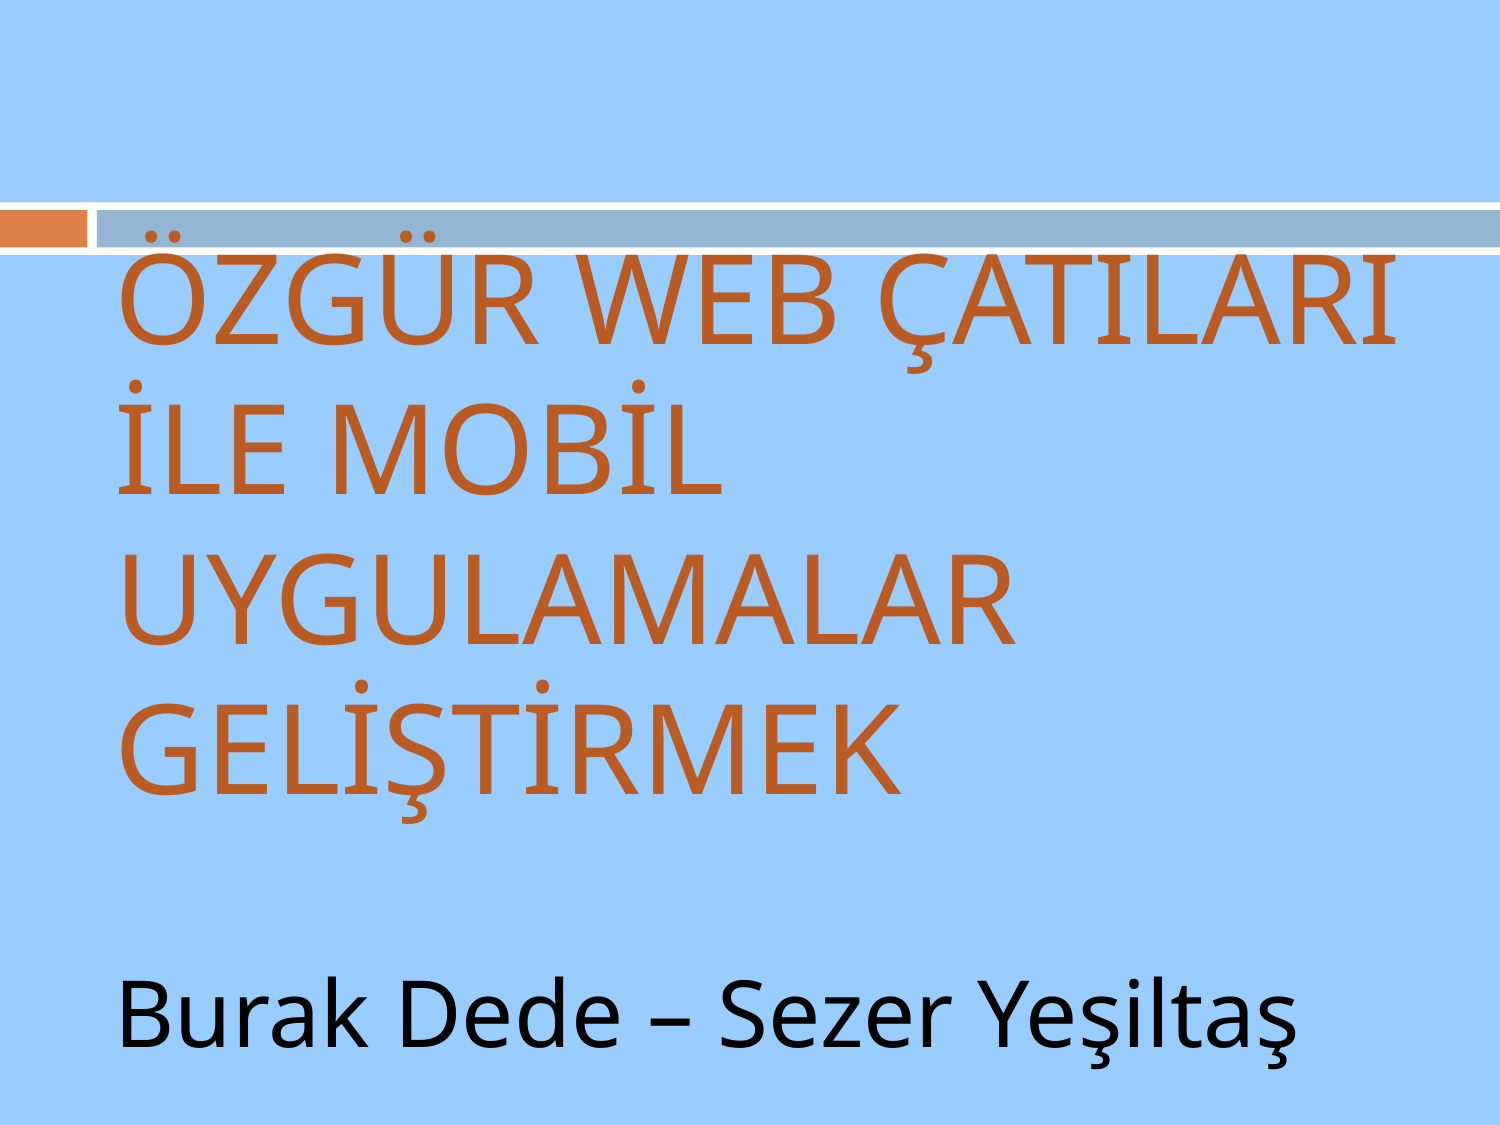

# ÖZGÜR WEB ÇATILARI İLE MOBİL UYGULAMALAR GELİŞTİRMEK Burak Dede – Sezer Yeşiltaş